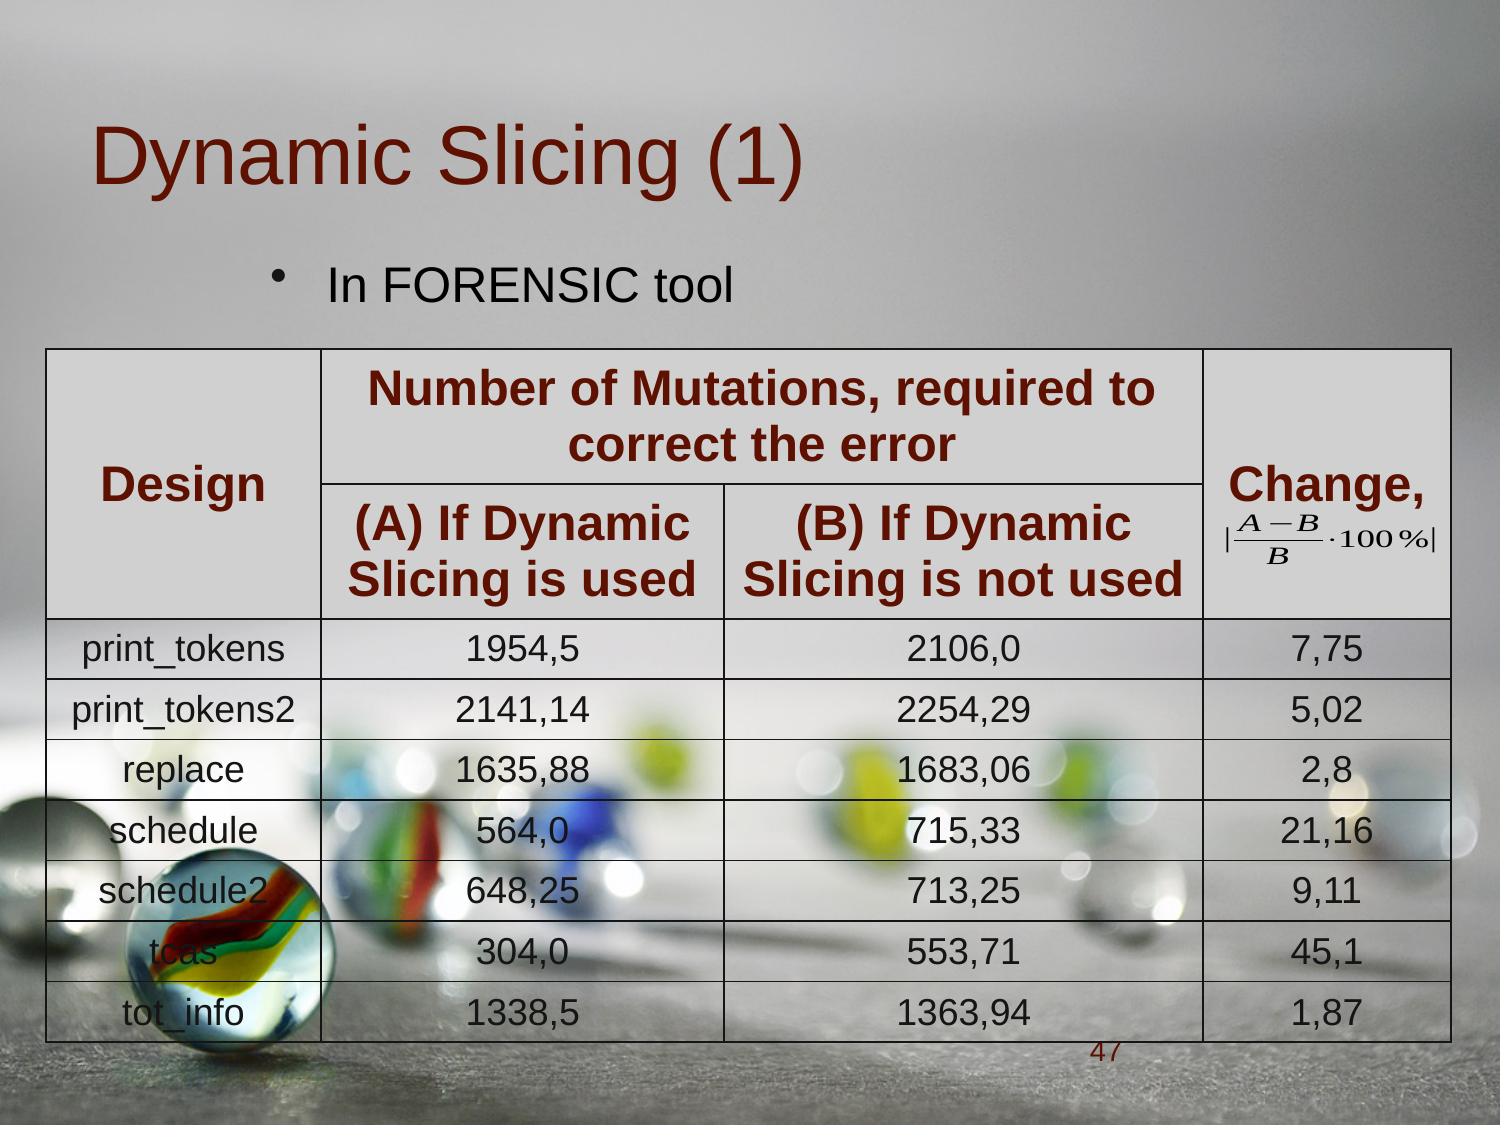

# Dynamic Slicing (1)
In FORENSIC tool
| Design | Number of Mutations, required to correct the error | | Change, |
| --- | --- | --- | --- |
| | (A) If Dynamic Slicing is used | (B) If Dynamic Slicing is not used | |
| print\_tokens | 1954,5 | 2106,0 | 7,75 |
| print\_tokens2 | 2141,14 | 2254,29 | 5,02 |
| replace | 1635,88 | 1683,06 | 2,8 |
| schedule | 564,0 | 715,33 | 21,16 |
| schedule2 | 648,25 | 713,25 | 9,11 |
| tcas | 304,0 | 553,71 | 45,1 |
| tot\_info | 1338,5 | 1363,94 | 1,87 |
Tallinn, 01.01.2016
47